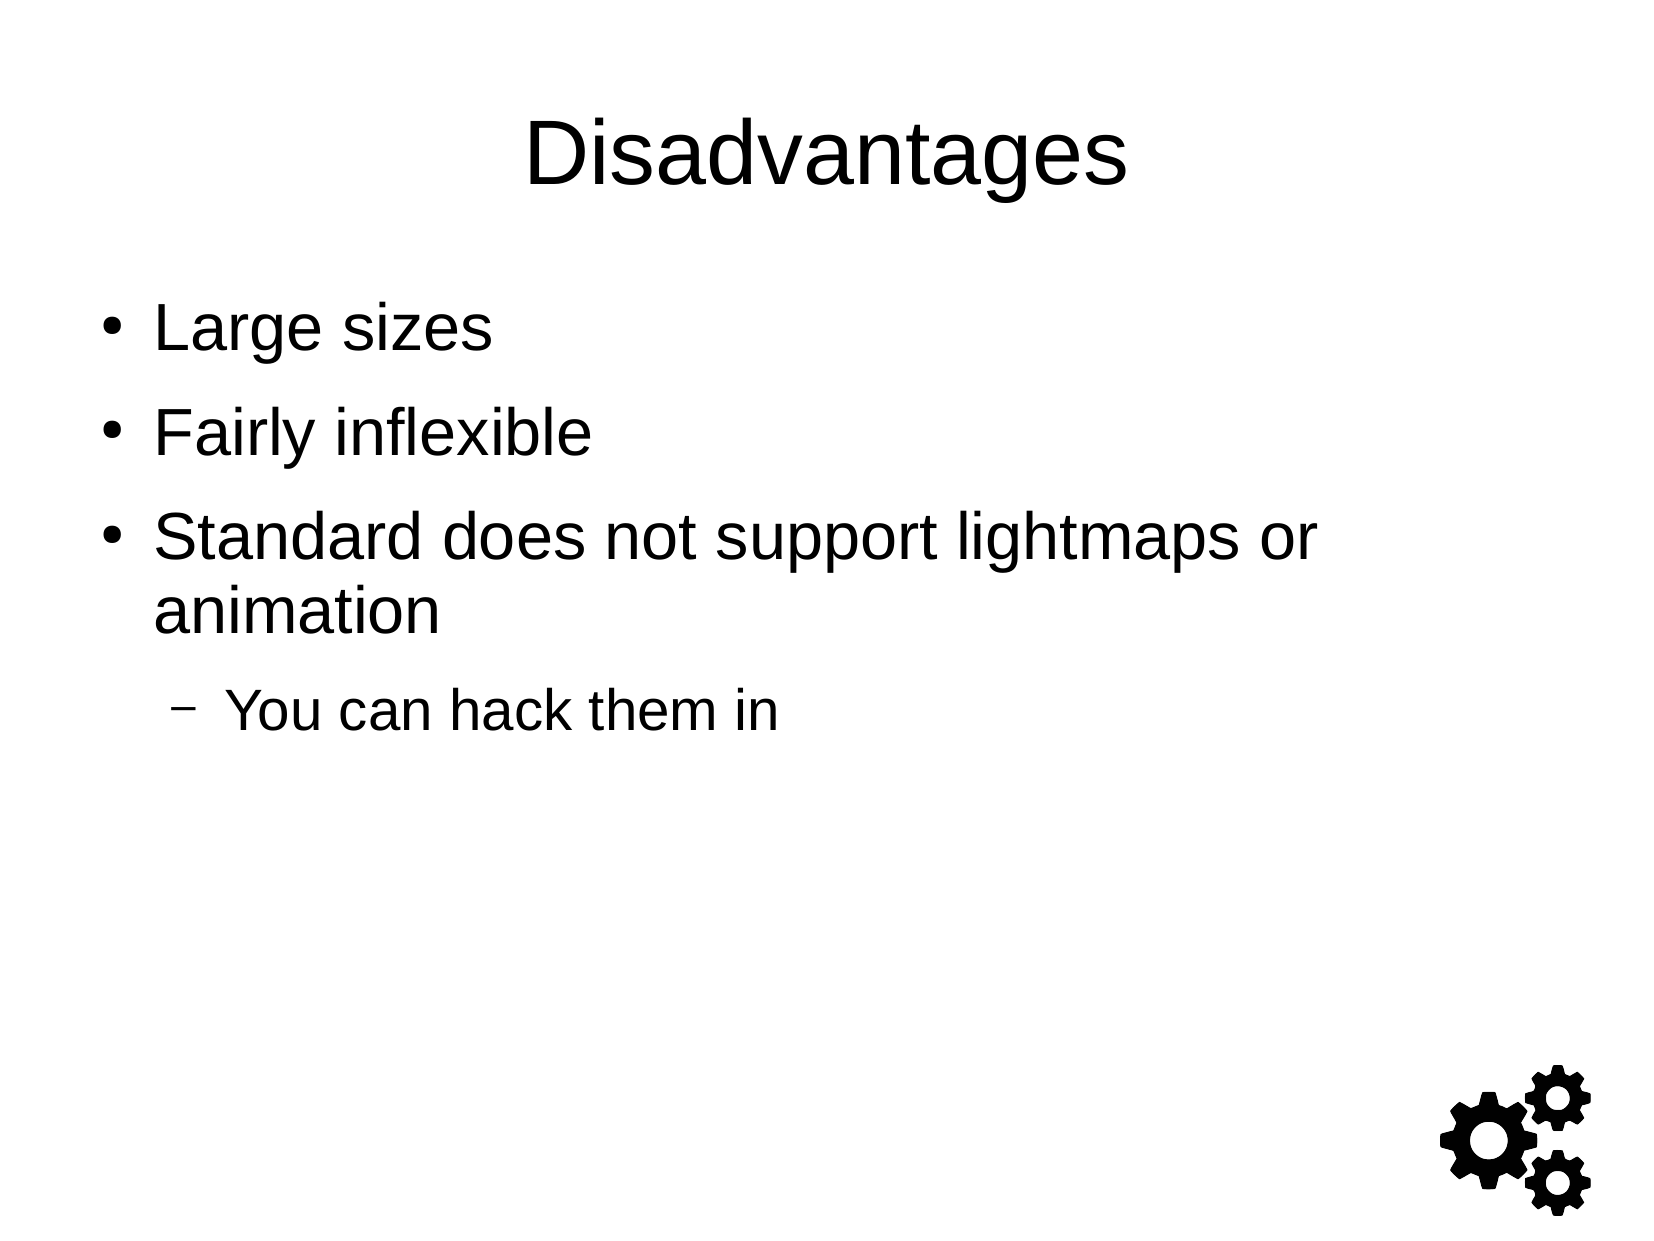

# Disadvantages
Large sizes
Fairly inflexible
Standard does not support lightmaps or animation
You can hack them in